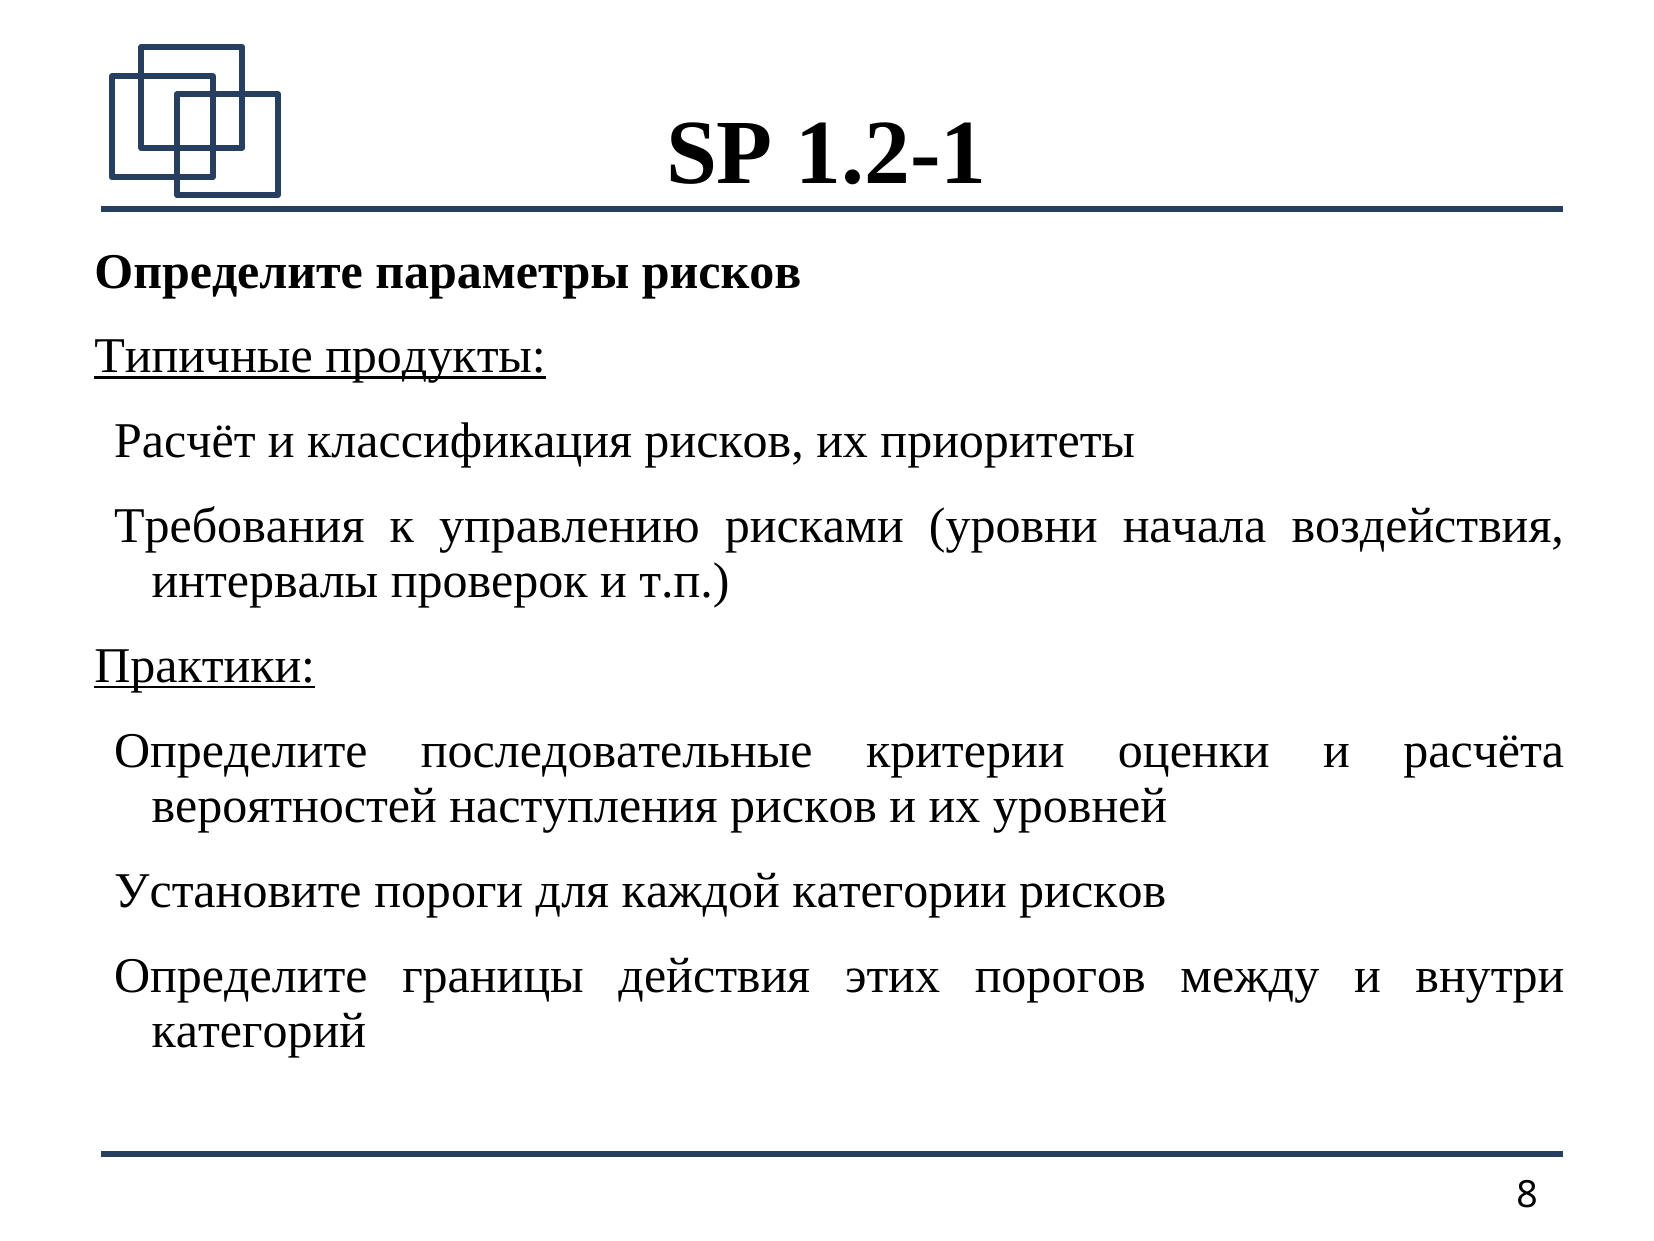

# SP 1.2-1
Определите параметры рисков
Типичные продукты:
Расчёт и классификация рисков, их приоритеты
Требования к управлению рисками (уровни начала воздействия, интервалы проверок и т.п.)
Практики:
Определите последовательные критерии оценки и расчёта вероятностей наступления рисков и их уровней
Установите пороги для каждой категории рисков
Определите границы действия этих порогов между и внутри категорий